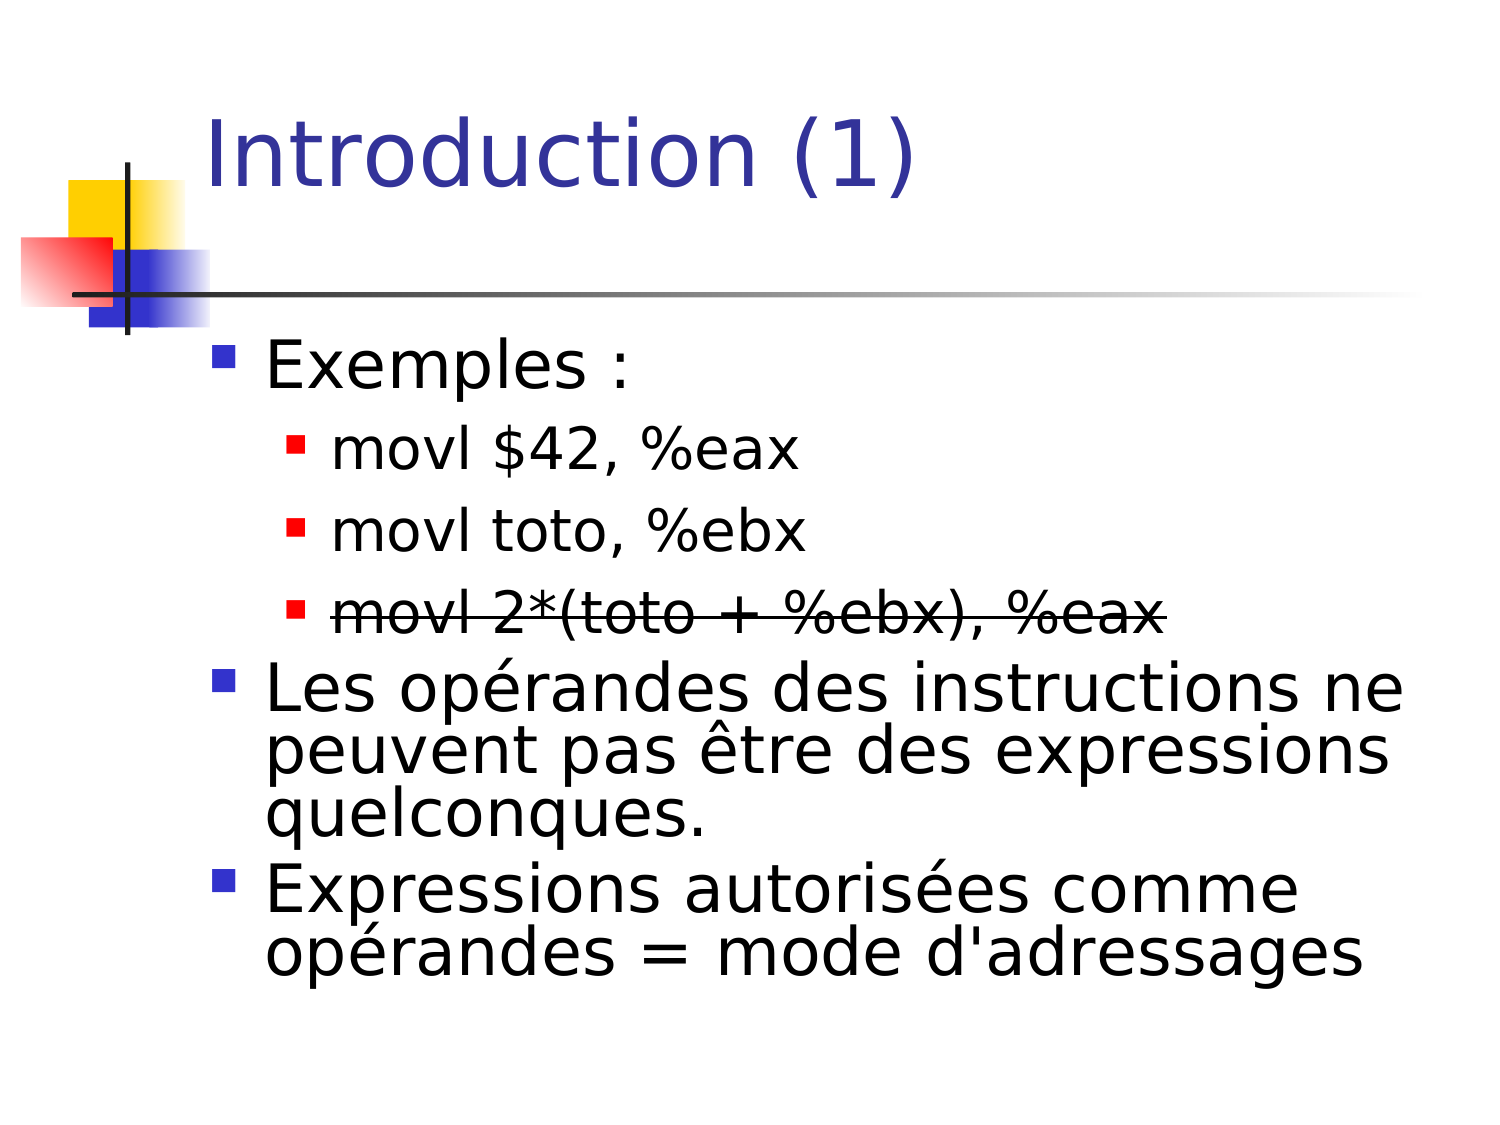

# Introduction (1)
Exemples :
movl $42, %eax
movl toto, %ebx
movl 2*(toto + %ebx), %eax
Les opérandes des instructions ne peuvent pas être des expressions quelconques.
Expressions autorisées comme opérandes = mode d'adressages